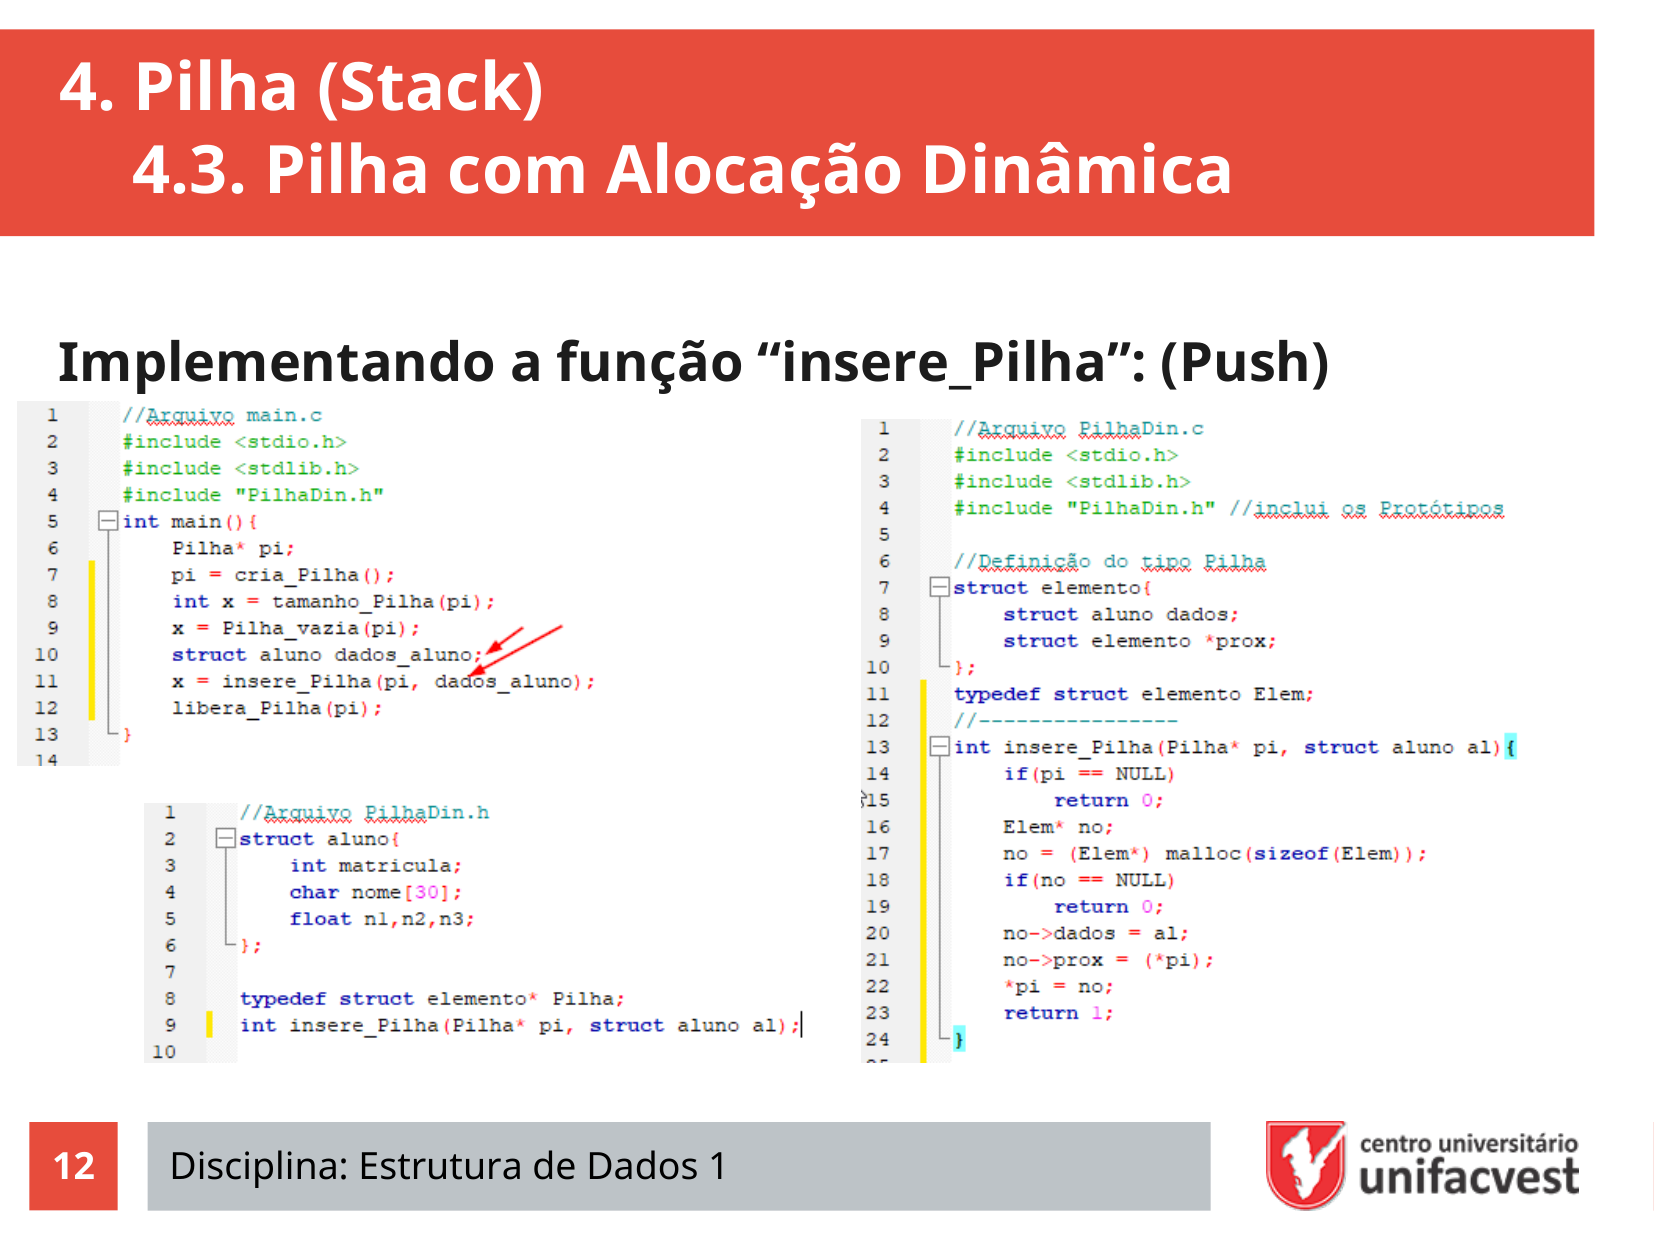

# 4. Pilha (Stack) 4.3. Pilha com Alocação Dinâmica
Implementando a função “insere_Pilha”: (Push)
12
Disciplina: Estrutura de Dados 1